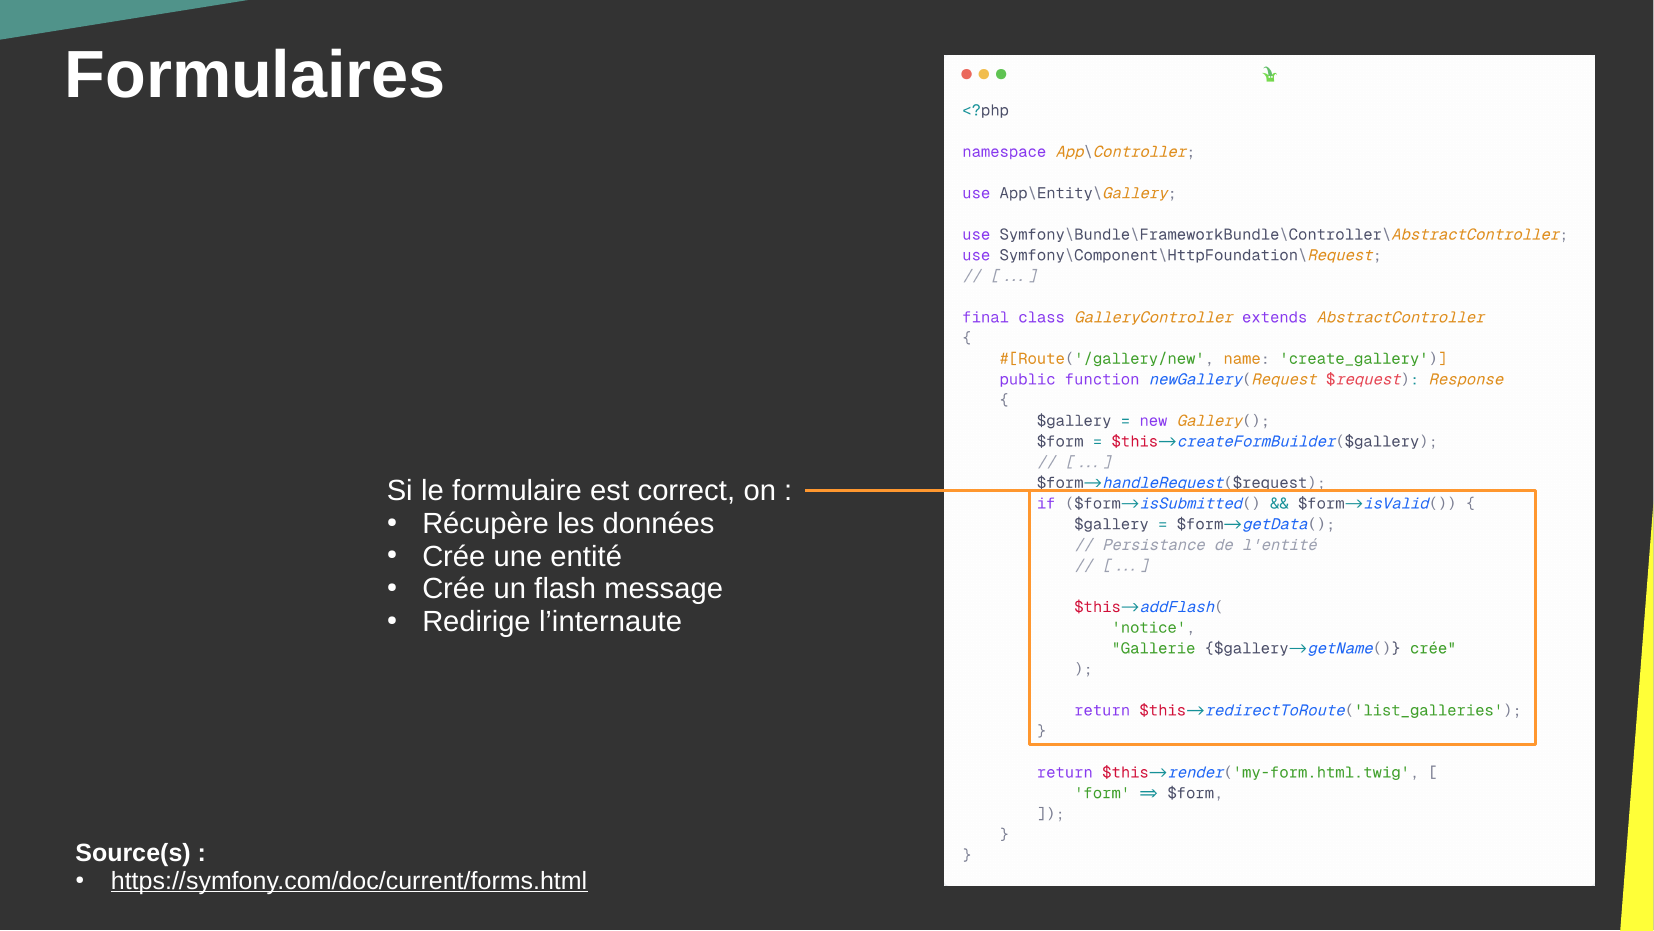

# Formulaires
Si le formulaire est correct, on :
Récupère les données
Crée une entité
Crée un flash message
Redirige l’internaute
Source(s) :
https://symfony.com/doc/current/forms.html